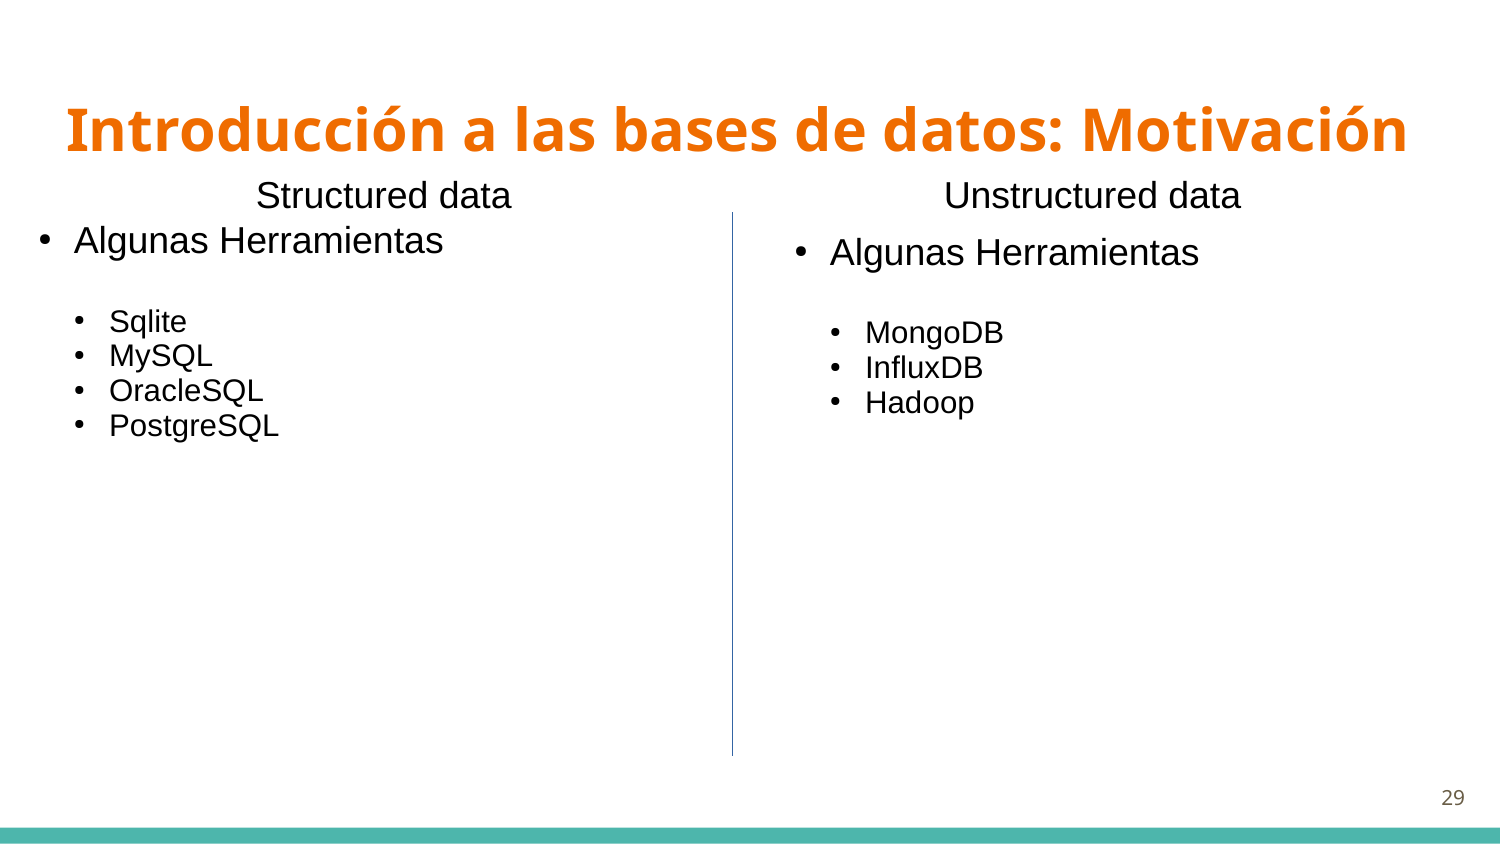

# Introducción a las bases de datos: Motivación
Structured data
Unstructured data
Algunas Herramientas
Sqlite
MySQL
OracleSQL
PostgreSQL
Algunas Herramientas
MongoDB
InfluxDB
Hadoop